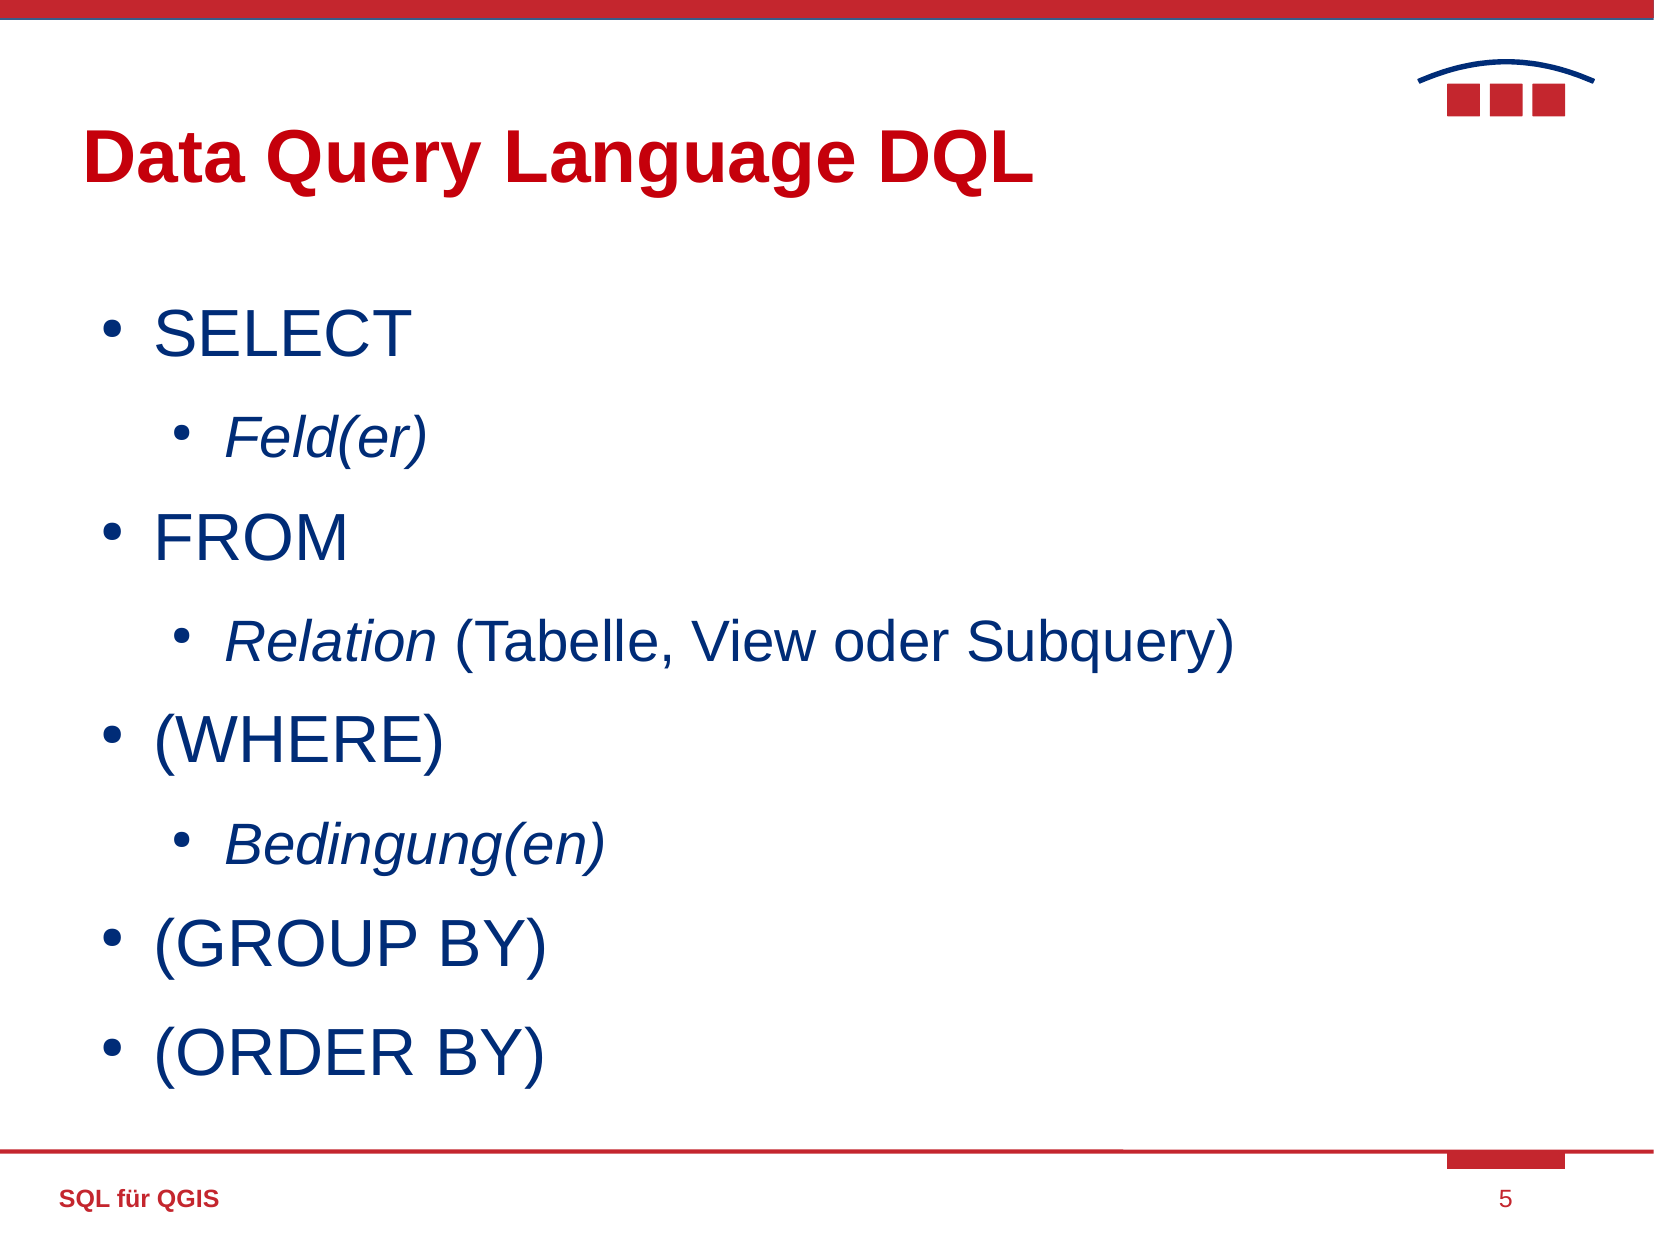

# Data Query Language DQL
SELECT
Feld(er)
FROM
Relation (Tabelle, View oder Subquery)
(WHERE)
Bedingung(en)
(GROUP BY)
(ORDER BY)